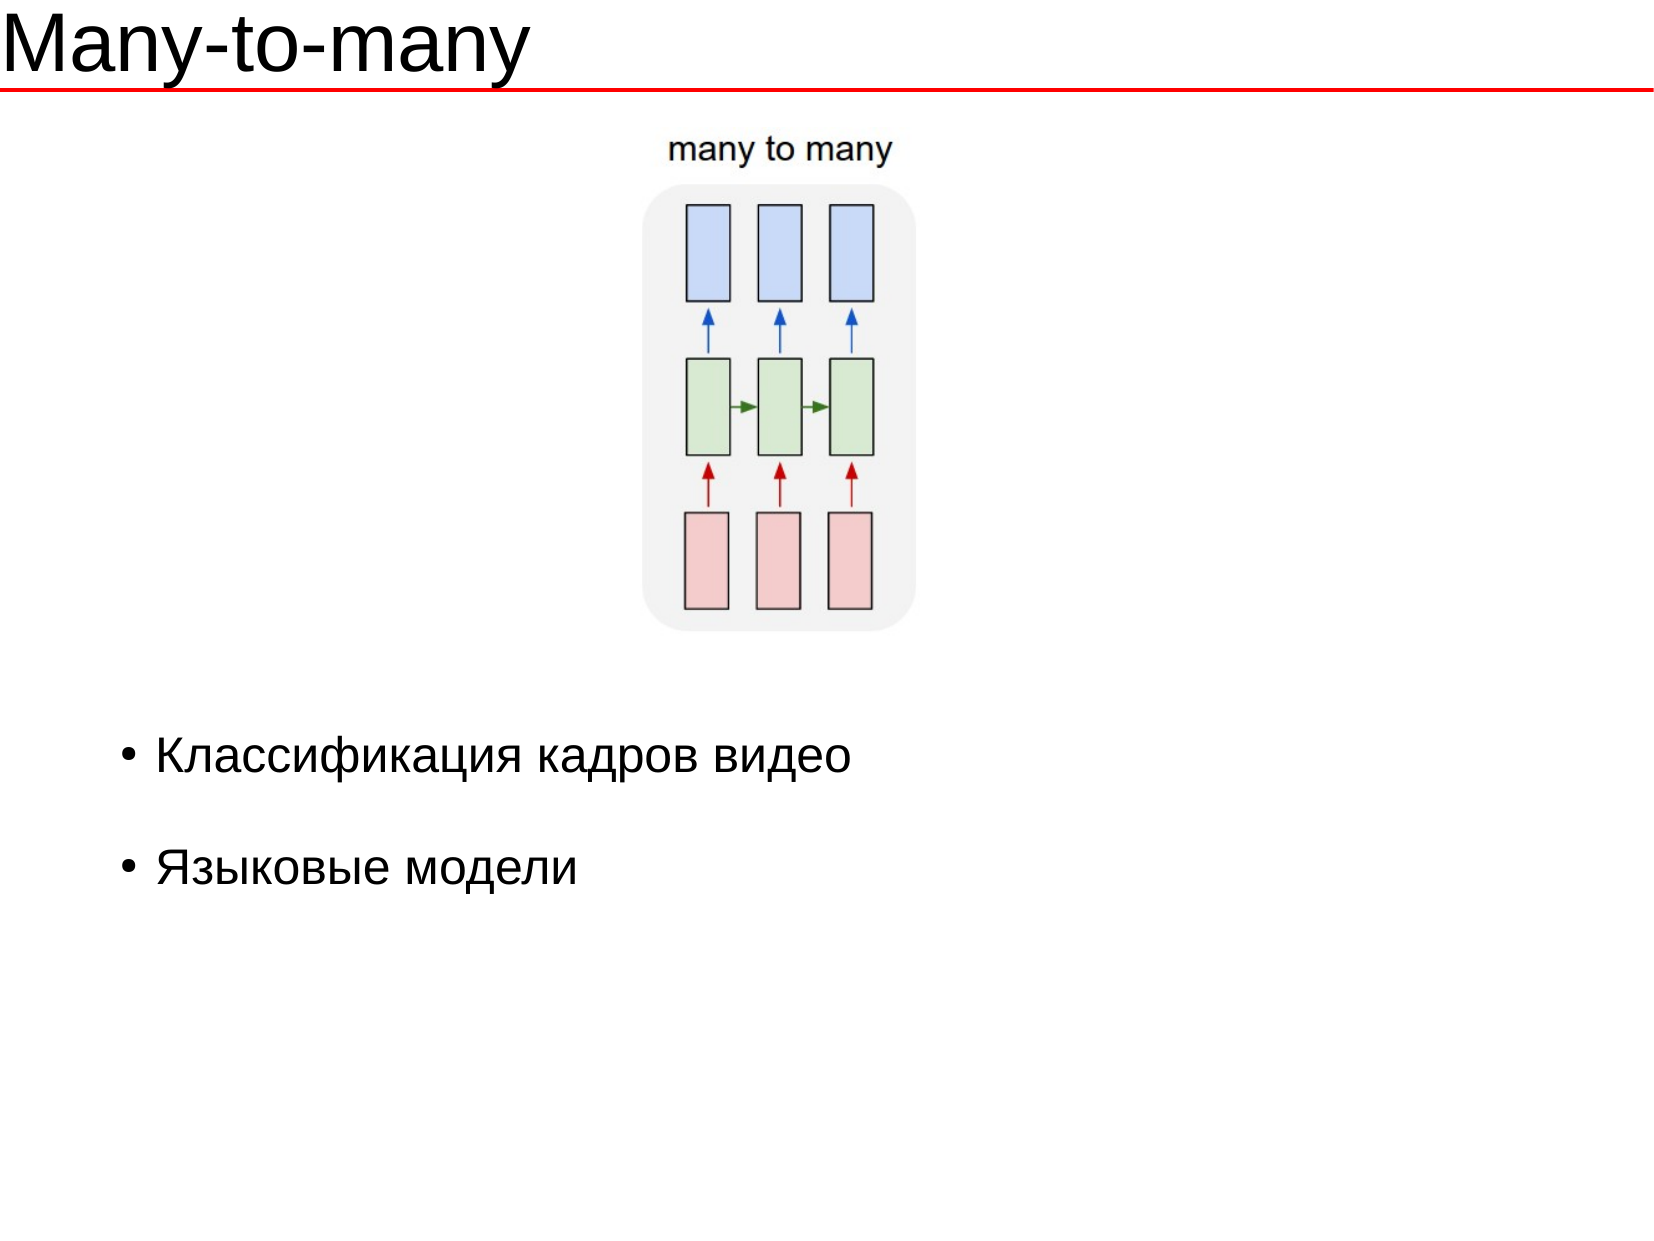

# Many-to-many
Классификация кадров видео
Языковые модели